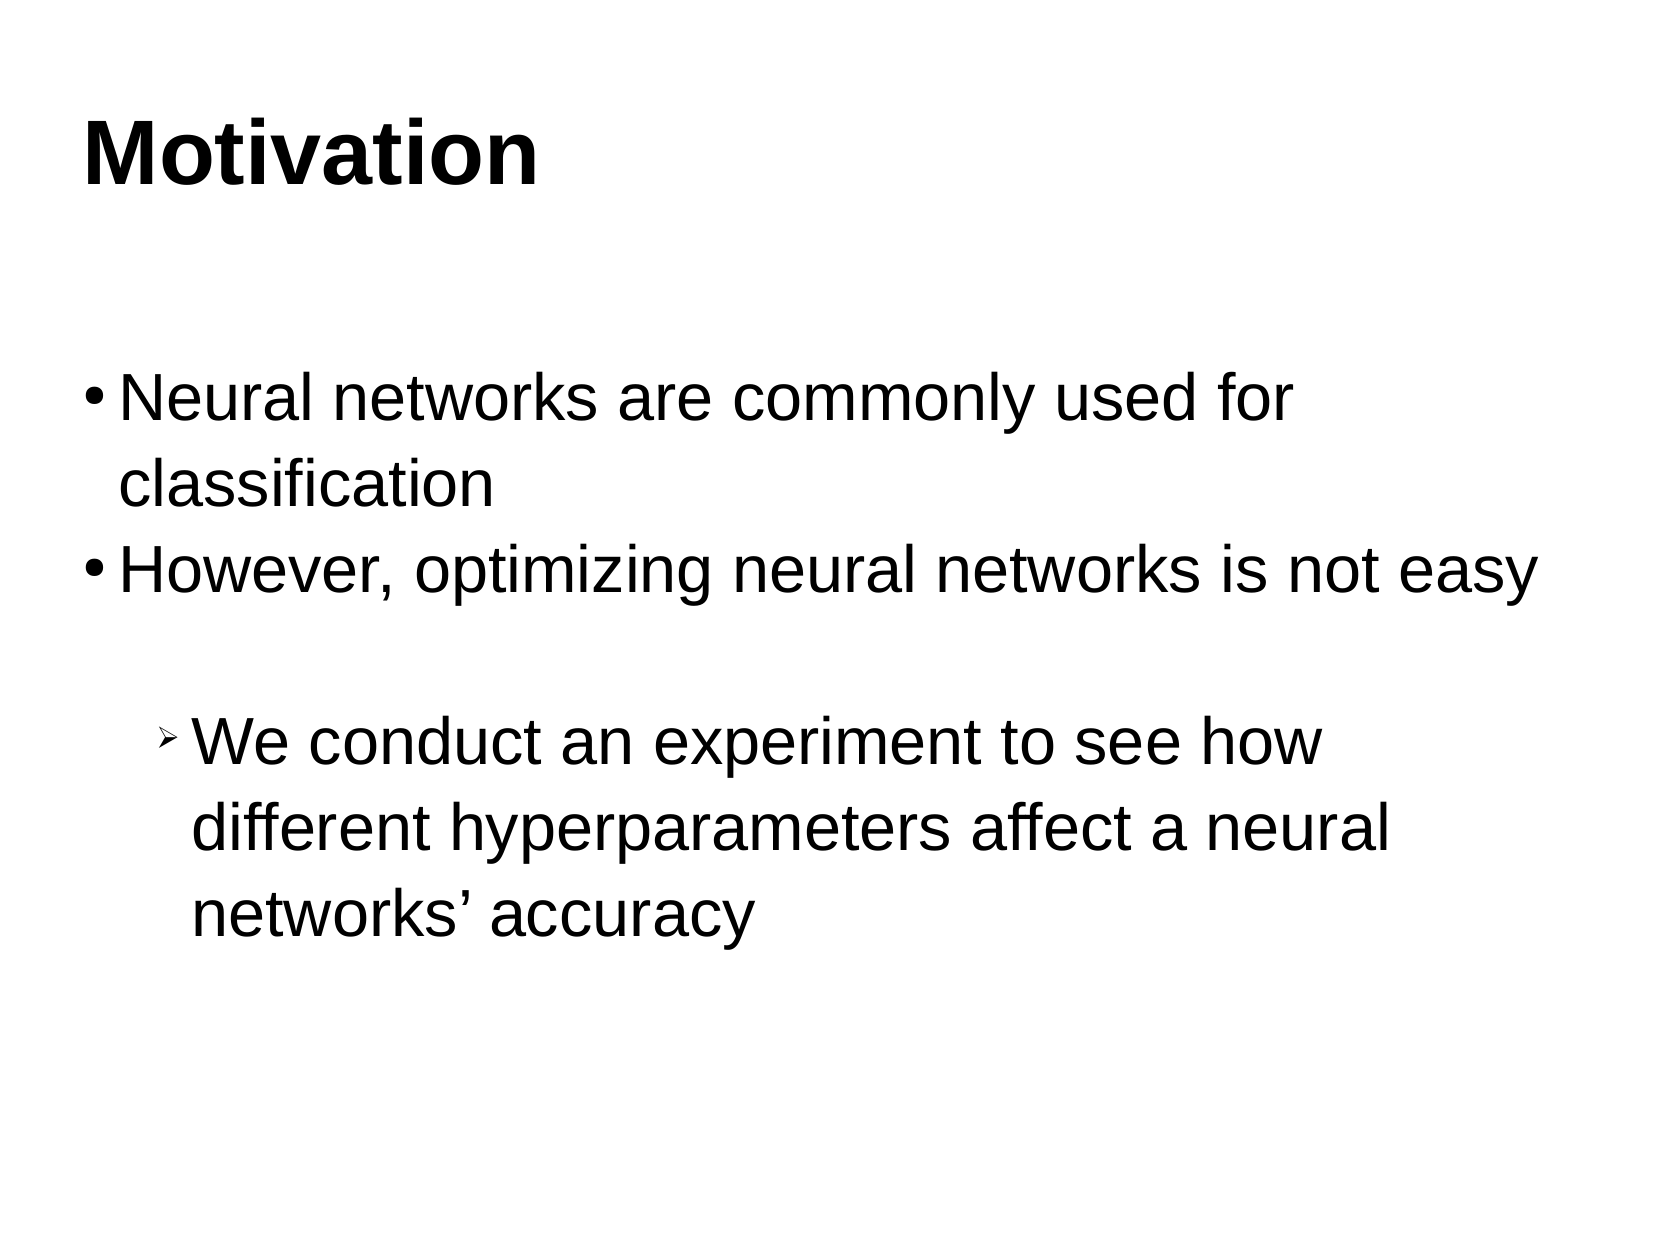

# Motivation
Neural networks are commonly used for classification
However, optimizing neural networks is not easy
We conduct an experiment to see how 			 different hyperparameters affect a neural networks’ accuracy